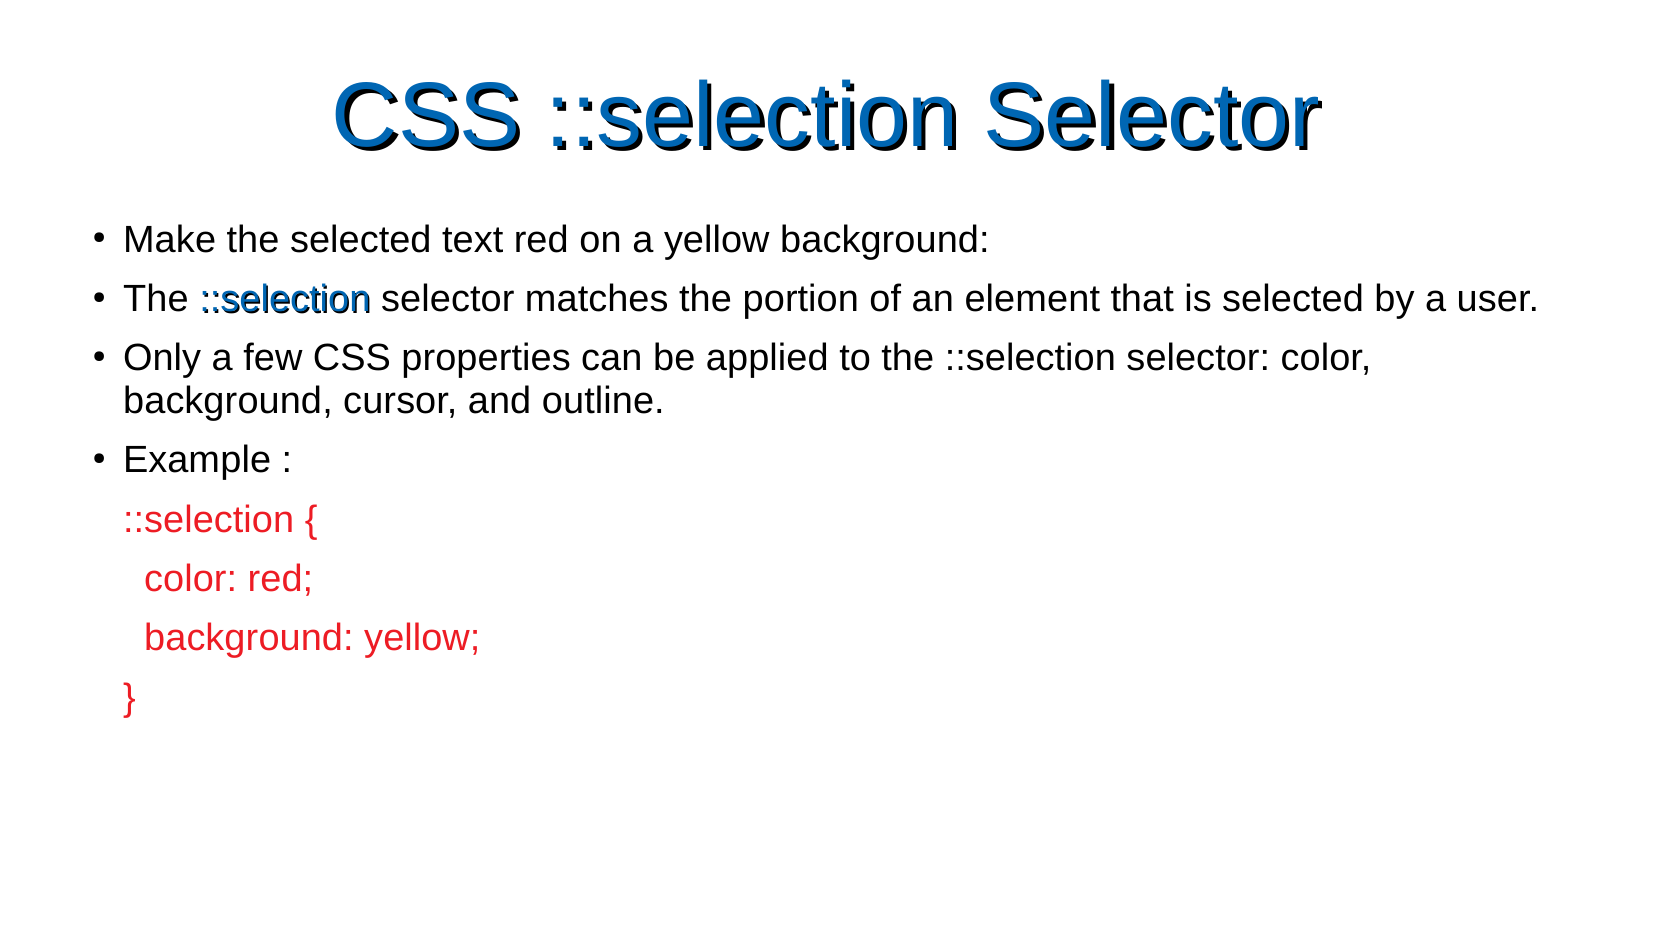

# CSS ::selection Selector
Make the selected text red on a yellow background:
The ::selection selector matches the portion of an element that is selected by a user.
Only a few CSS properties can be applied to the ::selection selector: color, background, cursor, and outline.
Example :
::selection {
 color: red;
 background: yellow;
}